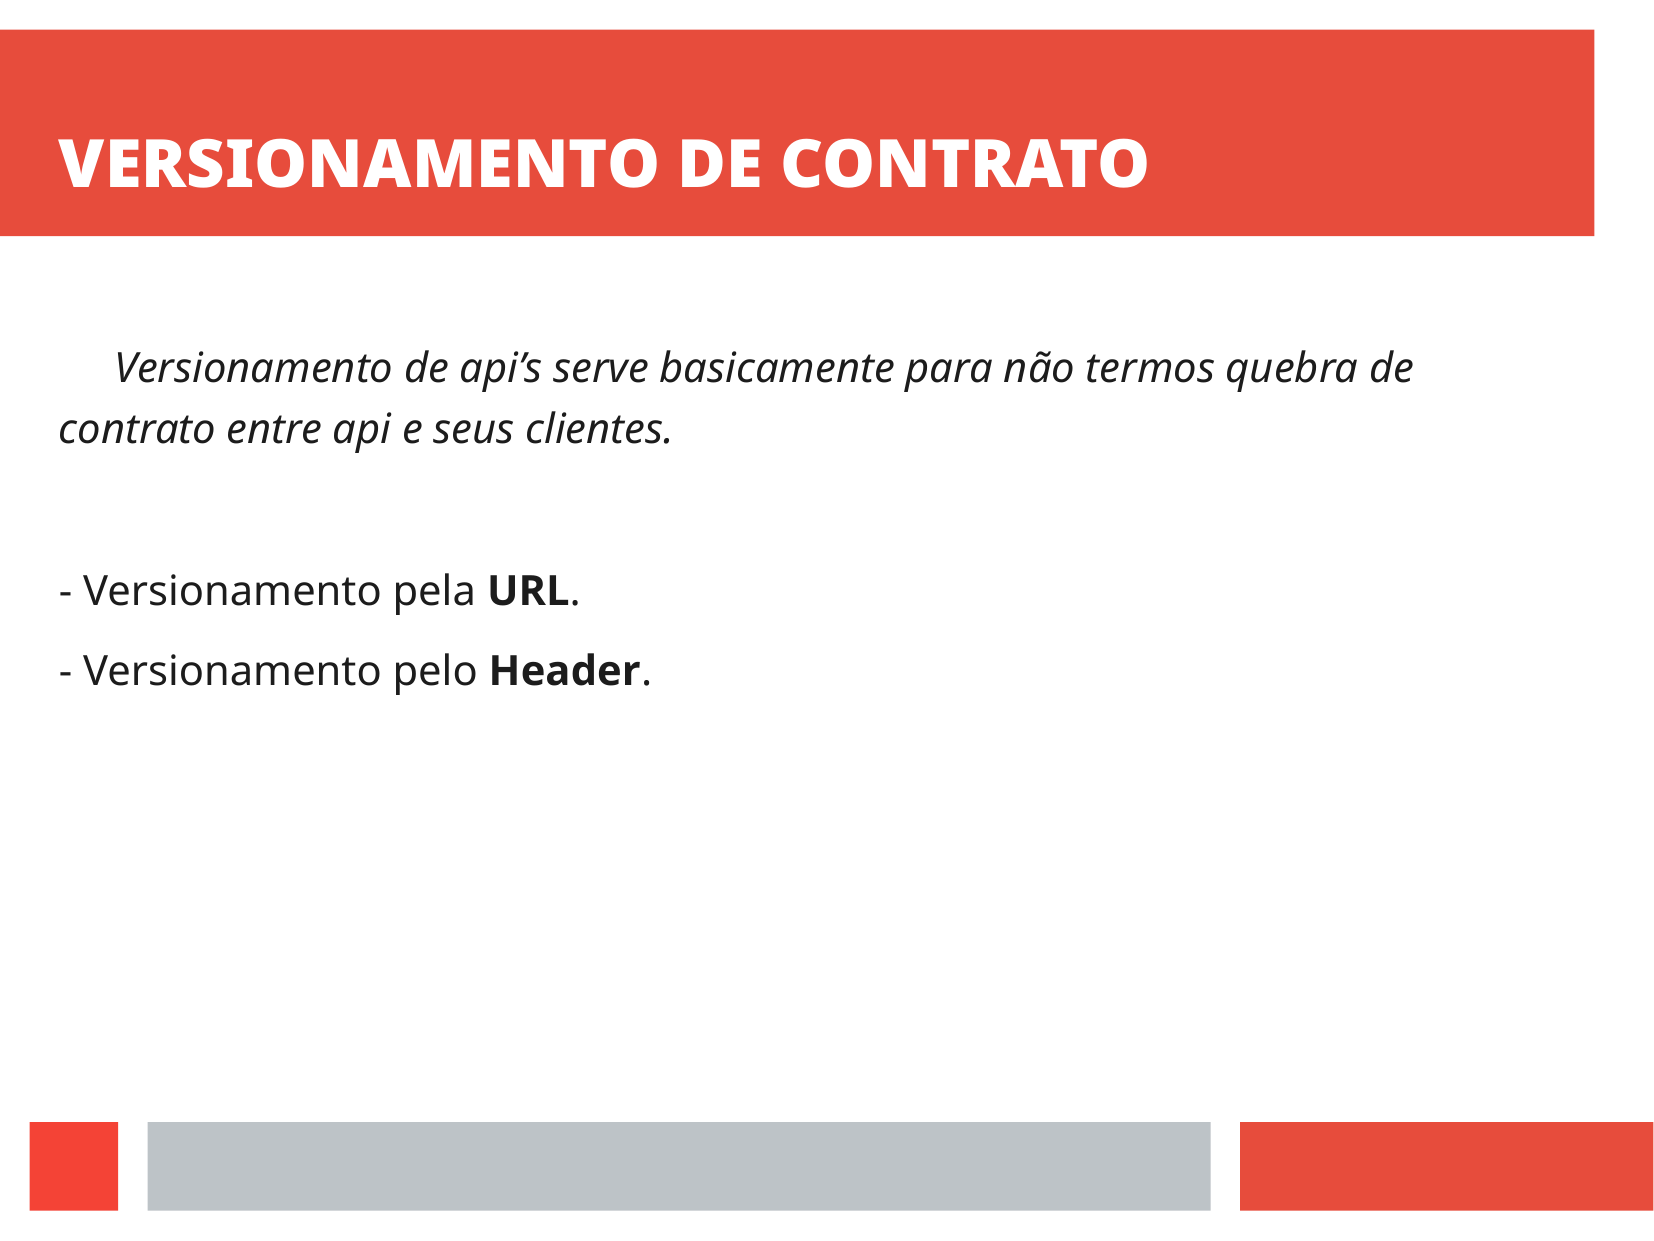

# VERSIONAMENTO DE CONTRATO
 Versionamento de api’s serve basicamente para não termos quebra de contrato entre api e seus clientes.
- Versionamento pela URL.
- Versionamento pelo Header.